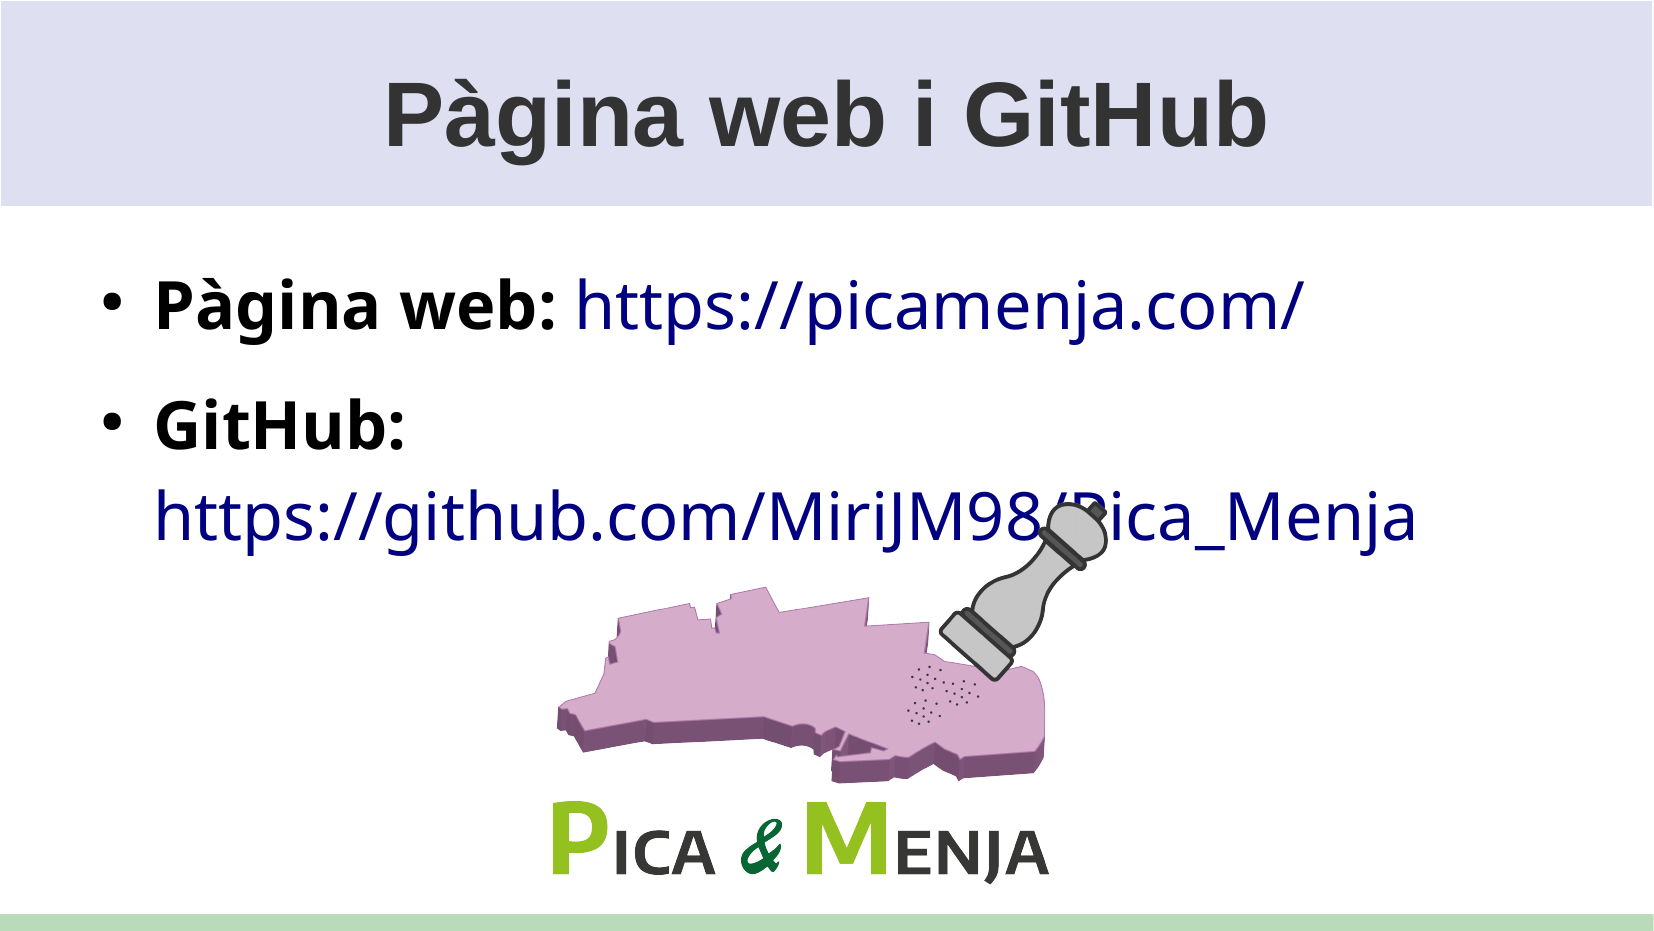

# Pàgina web i GitHub
Pàgina web: https://picamenja.com/
GitHub: https://github.com/MiriJM98/Pica_Menja